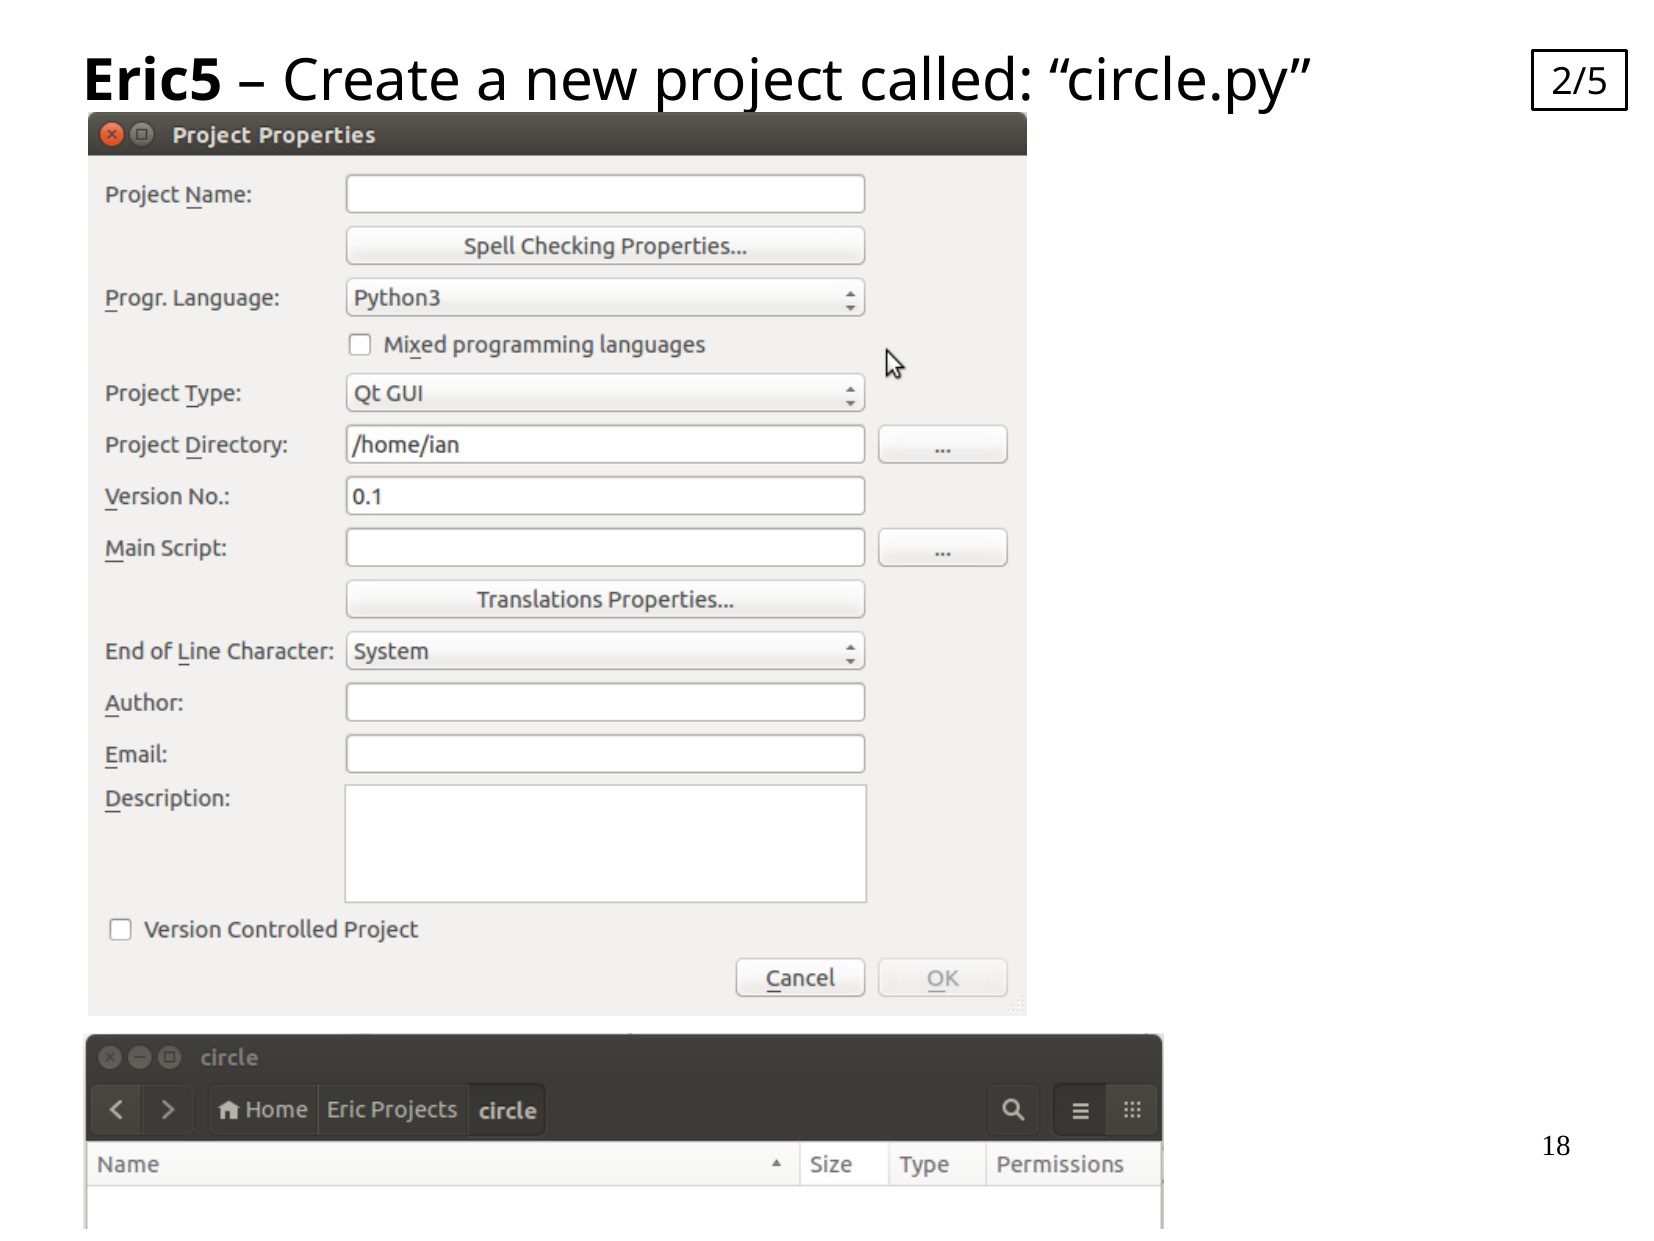

# Eric5 – Create a new project called: “circle.py”
2/5
18